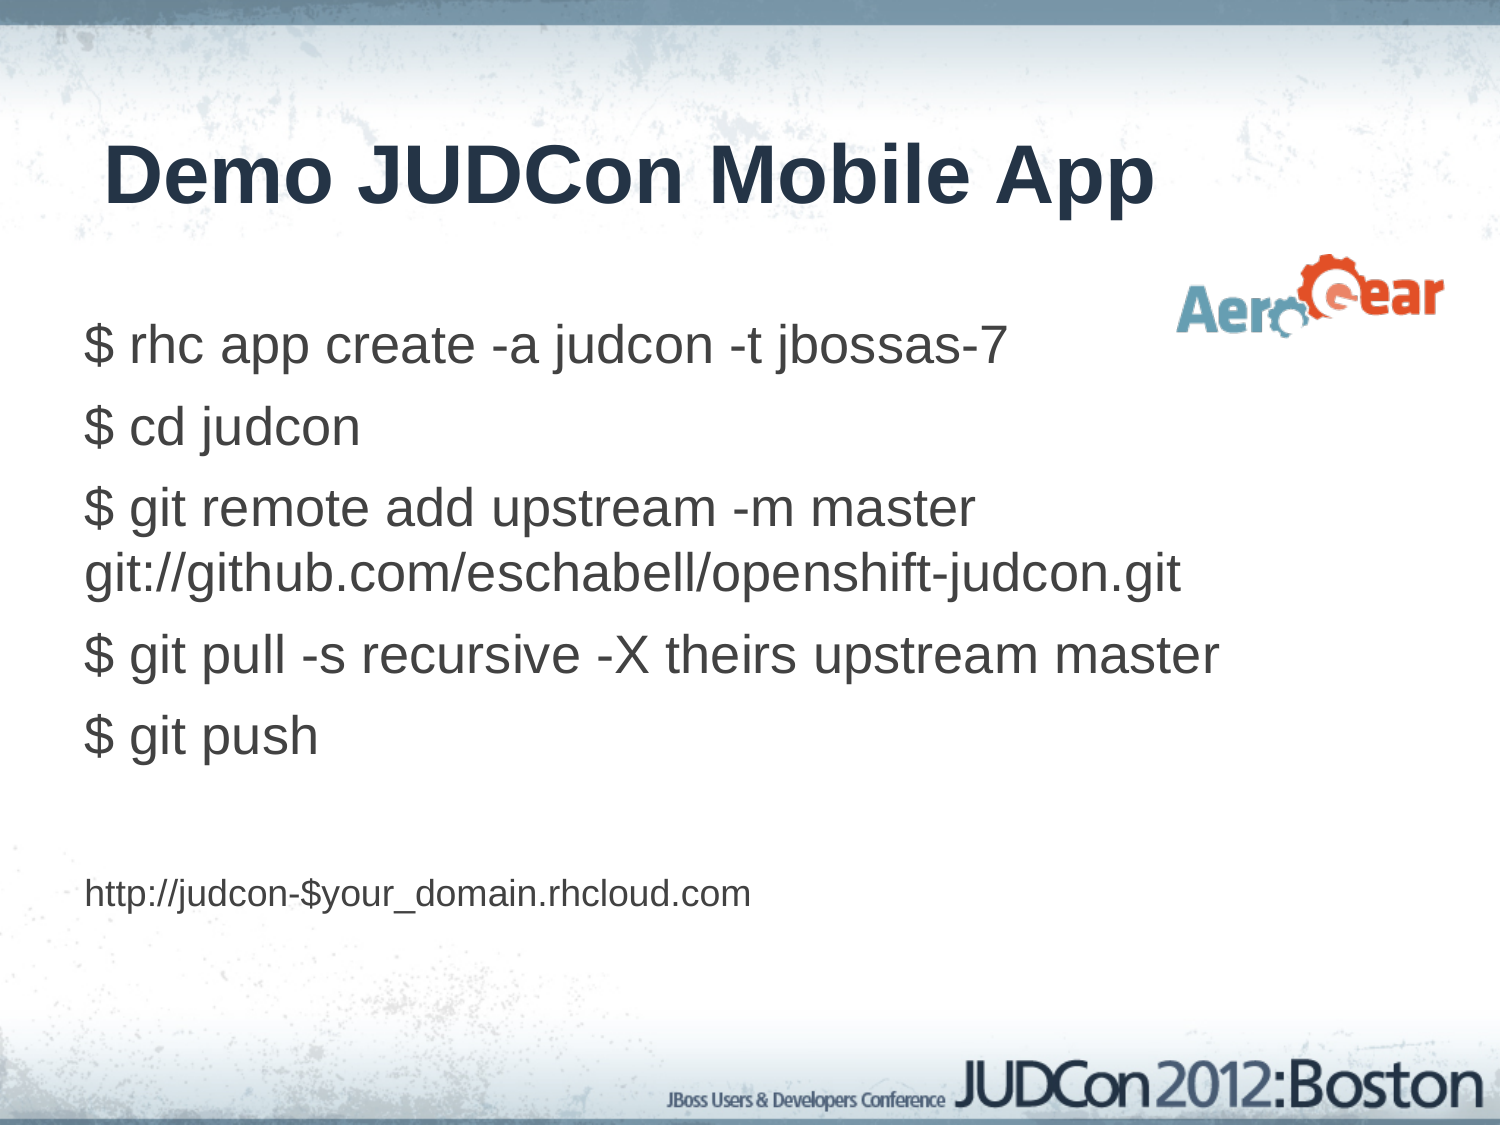

# Demo JUDCon Mobile App
$ rhc app create -a judcon -t jbossas-7
$ cd judcon
$ git remote add upstream -m master git://github.com/eschabell/openshift-judcon.git
$ git pull -s recursive -X theirs upstream master
$ git push
http://judcon-$your_domain.rhcloud.com